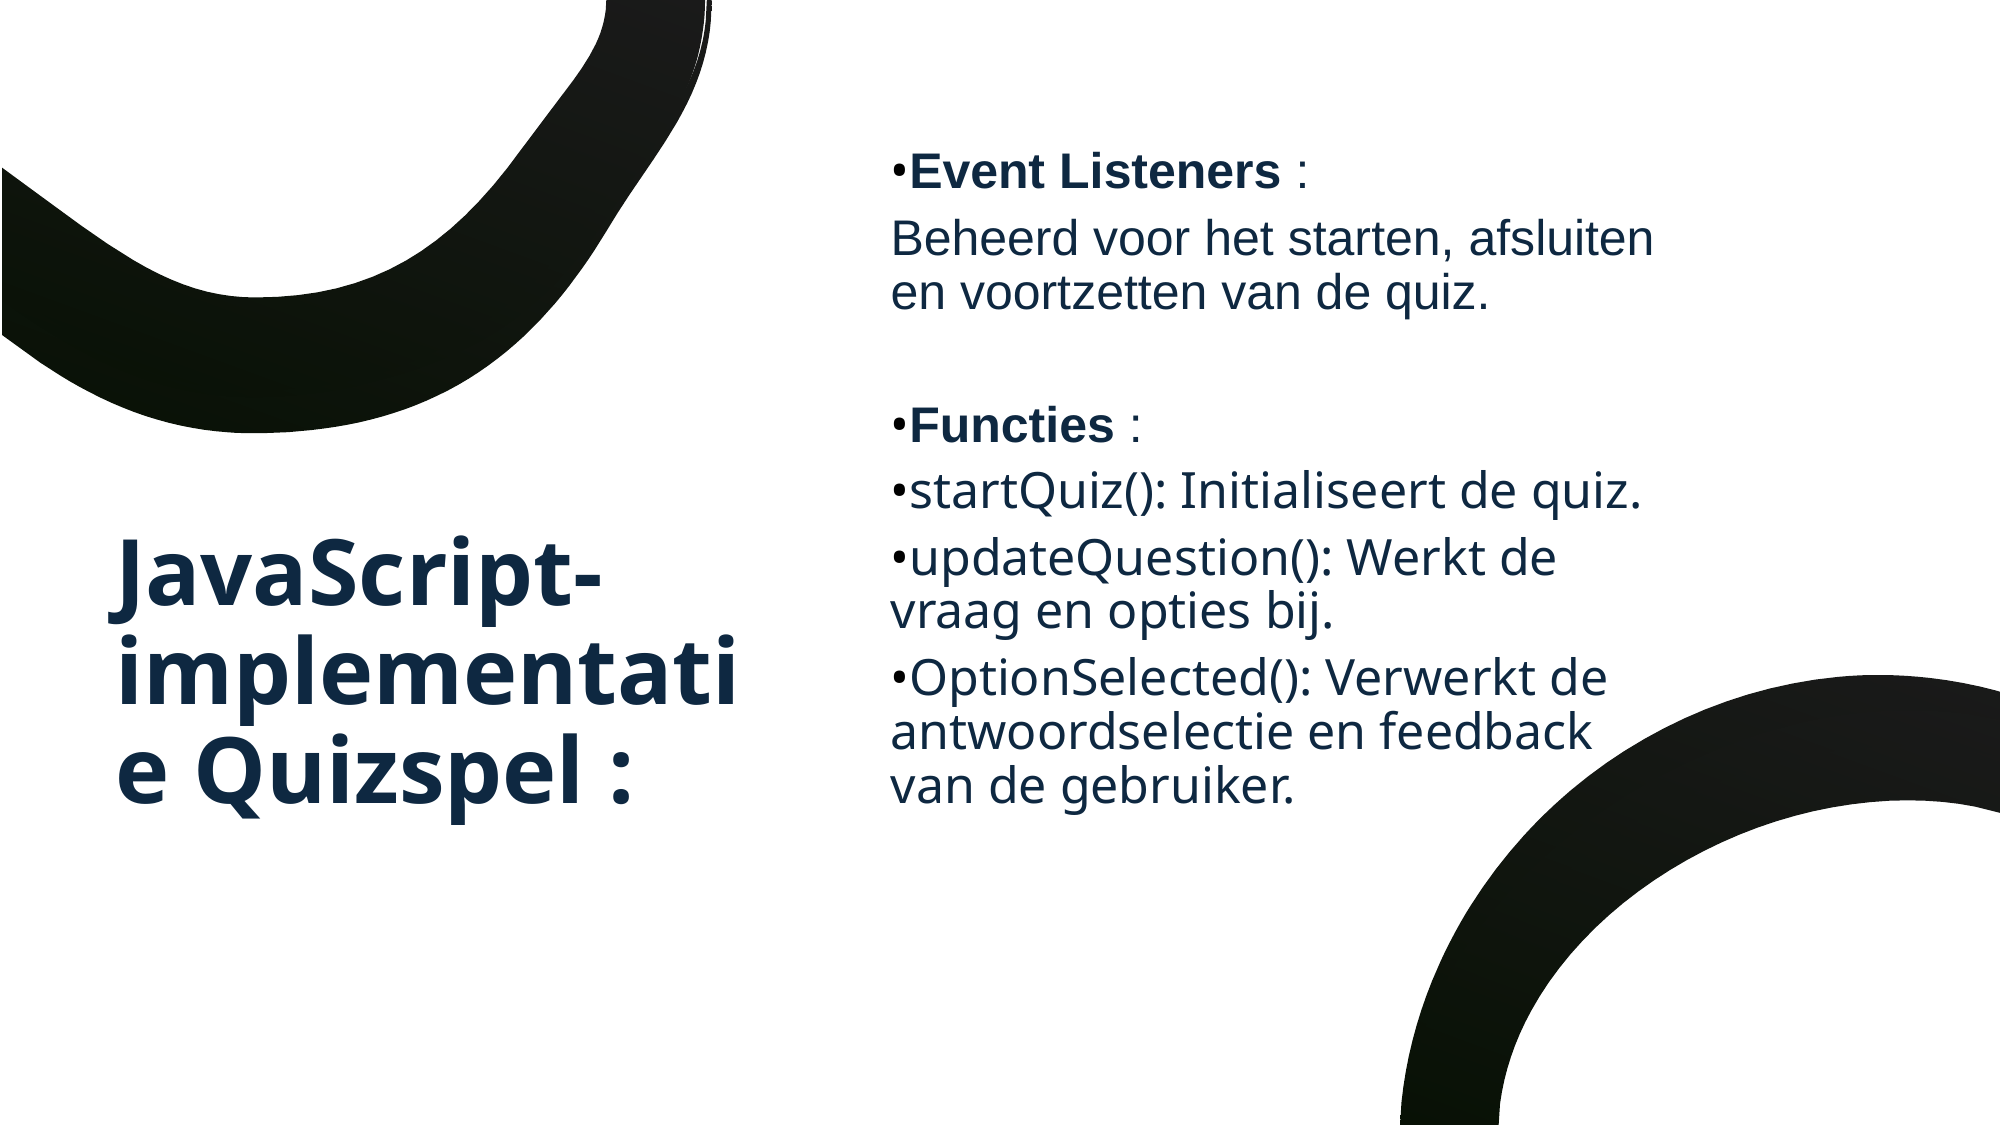

Event Listeners :
Beheerd voor het starten, afsluiten en voortzetten van de quiz.
Functies :
startQuiz(): Initialiseert de quiz.
updateQuestion(): Werkt de vraag en opties bij.
OptionSelected(): Verwerkt de antwoordselectie en feedback van de gebruiker.
# JavaScript-implementatie Quizspel :